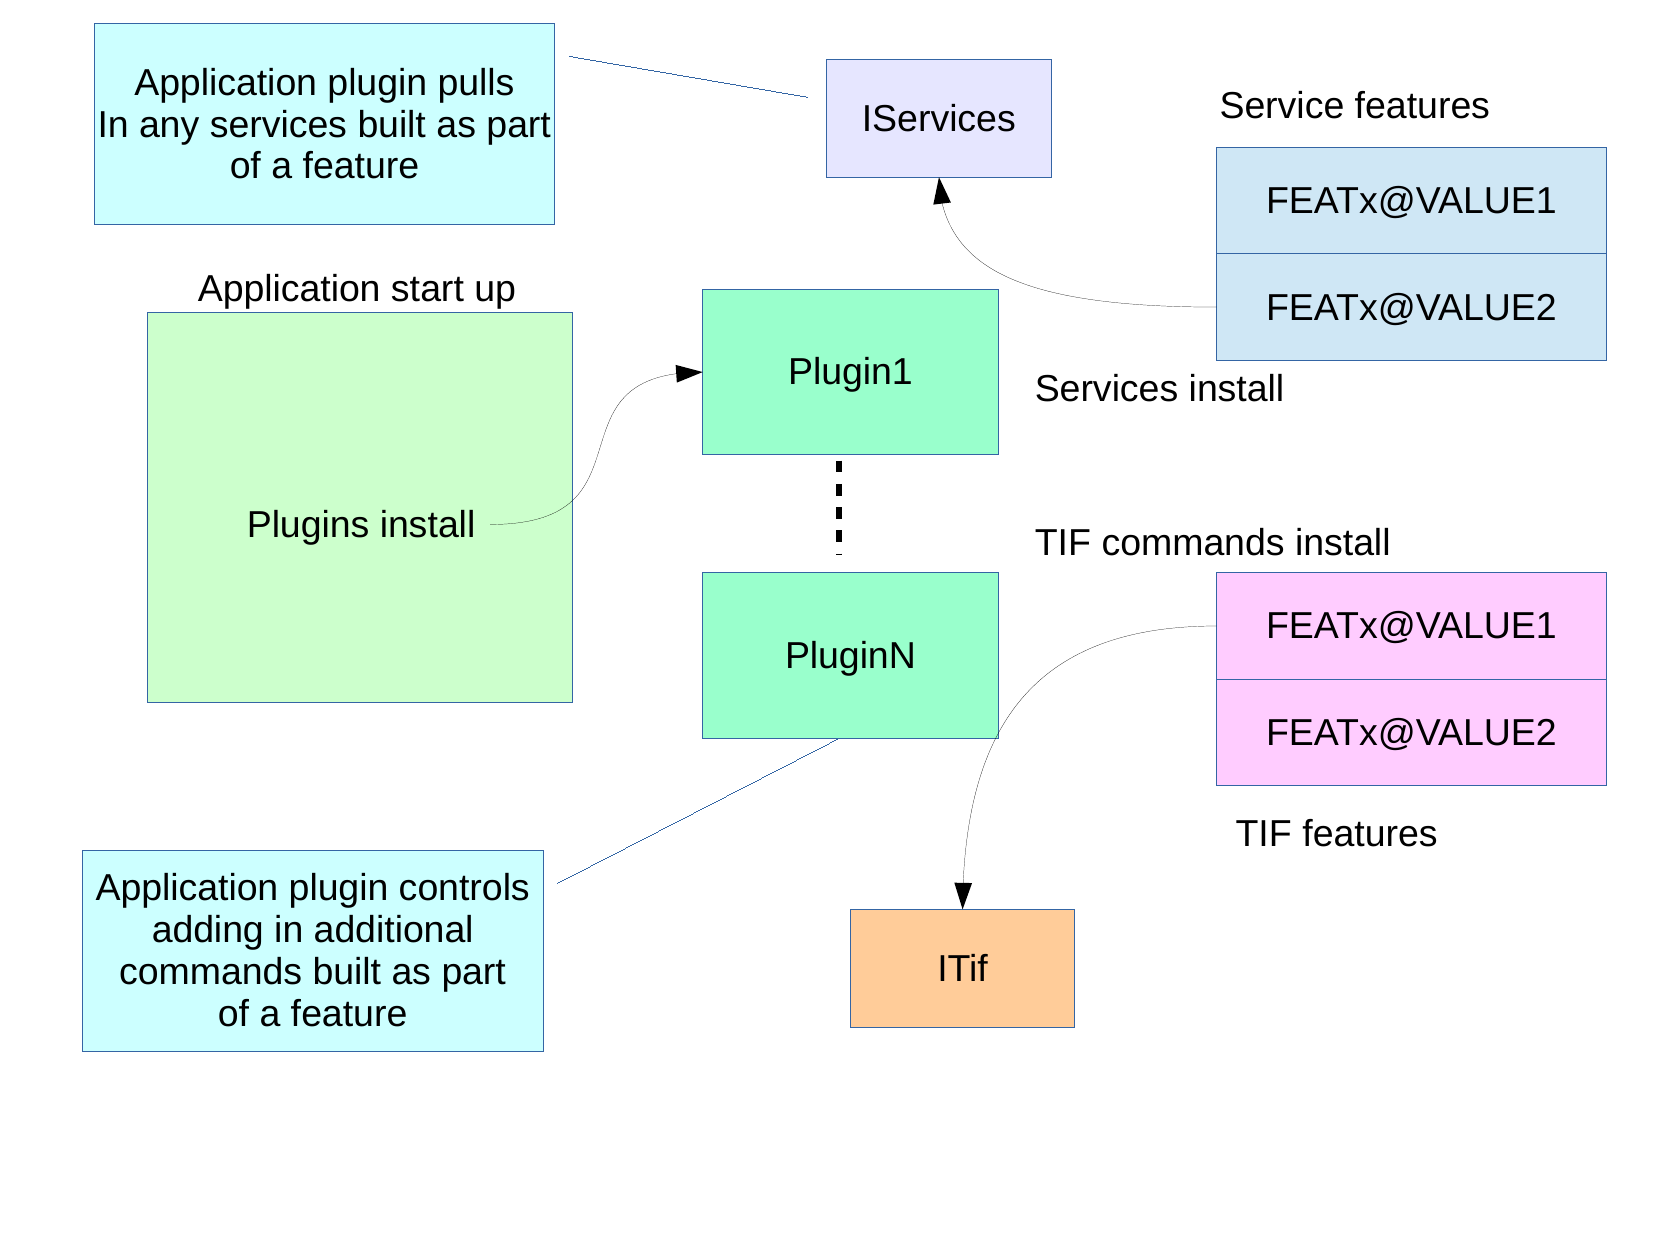

Application plugin pulls
In any services built as part
of a feature
IServices
Service features
FEATx@VALUE1
FEATx@VALUE2
Application start up
Plugin1
Services install
Plugins install
TIF commands install
PluginN
FEATx@VALUE1
FEATx@VALUE2
TIF features
Application plugin controls
adding in additional
commands built as part
of a feature
ITif